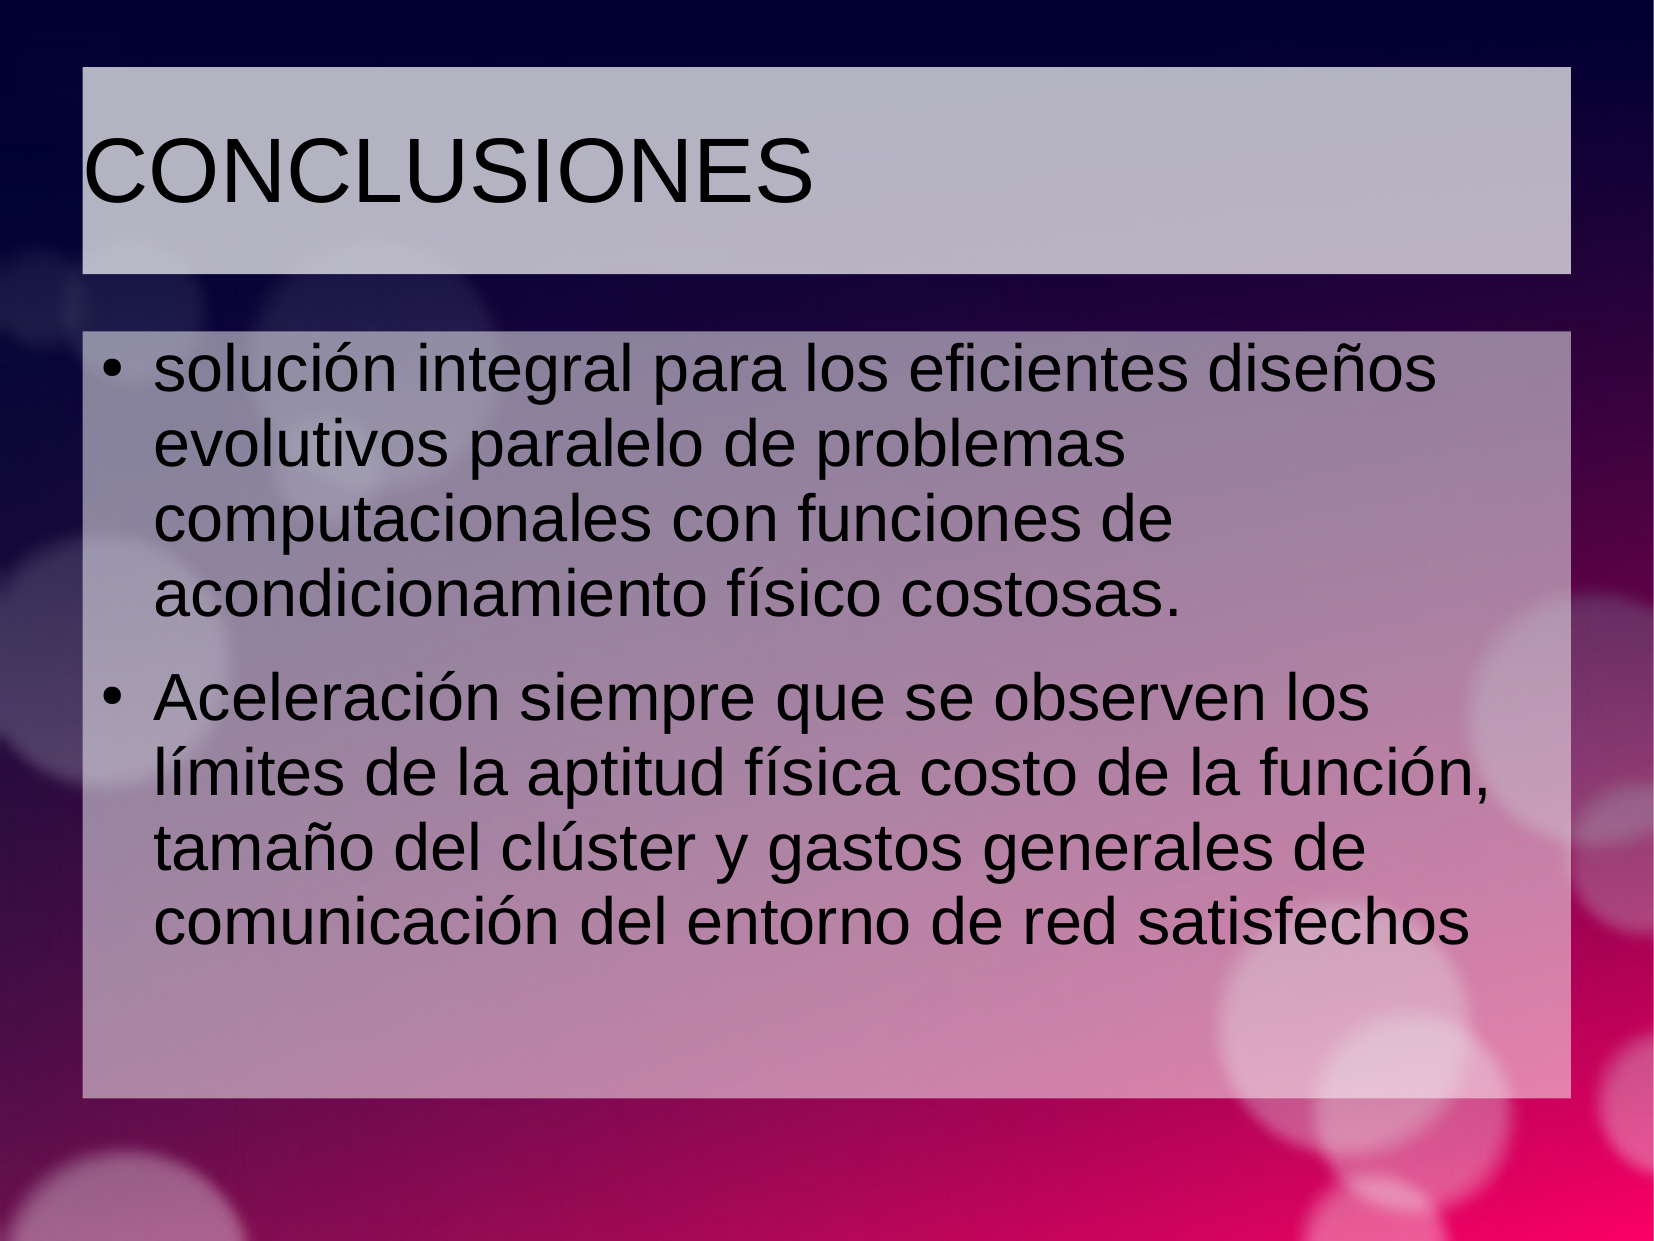

# CONCLUSIONES
solución integral para los eficientes diseños evolutivos paralelo de problemas computacionales con funciones de acondicionamiento físico costosas.
Aceleración siempre que se observen los límites de la aptitud física costo de la función, tamaño del clúster y gastos generales de comunicación del entorno de red satisfechos